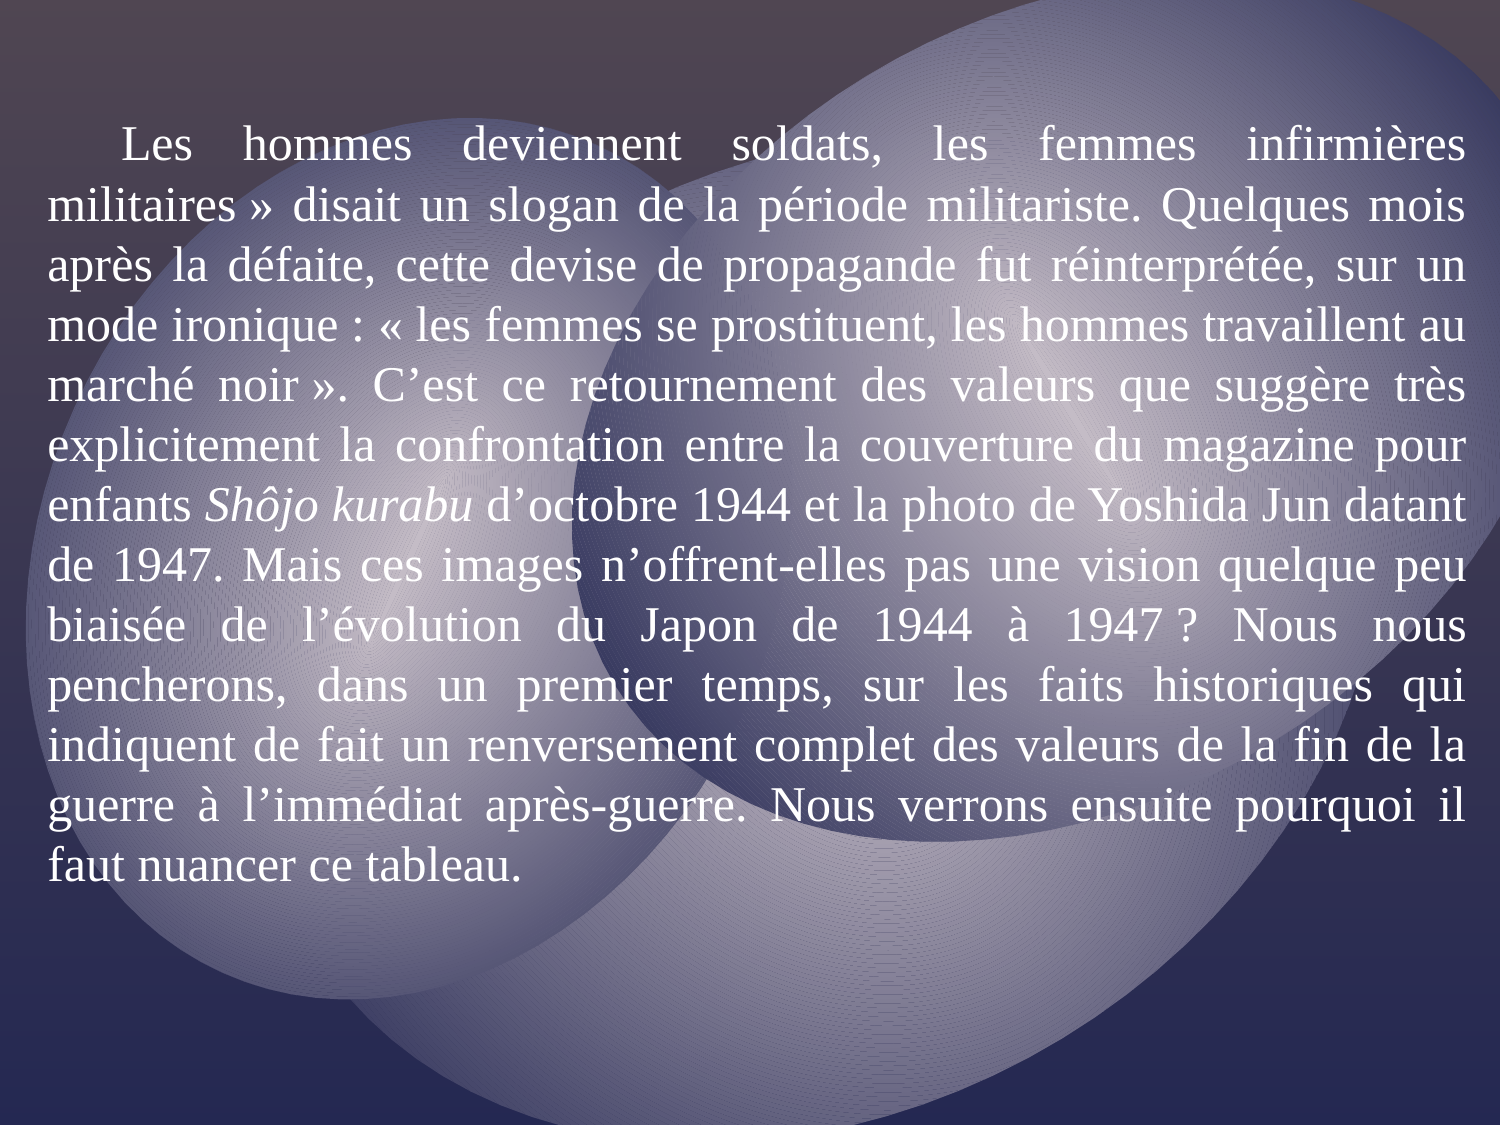

# Les hommes deviennent soldats, les femmes infirmières militaires » disait un slogan de la période militariste. Quelques mois après la défaite, cette devise de propagande fut réinterprétée, sur un mode ironique : « les femmes se prostituent, les hommes travaillent au marché noir ». C’est ce retournement des valeurs que suggère très explicitement la confrontation entre la couverture du magazine pour enfants Shôjo kurabu d’octobre 1944 et la photo de Yoshida Jun datant de 1947. Mais ces images n’offrent-elles pas une vision quelque peu biaisée de l’évolution du Japon de 1944 à 1947 ? Nous nous pencherons, dans un premier temps, sur les faits historiques qui indiquent de fait un renversement complet des valeurs de la fin de la guerre à l’immédiat après-guerre. Nous verrons ensuite pourquoi il faut nuancer ce tableau.